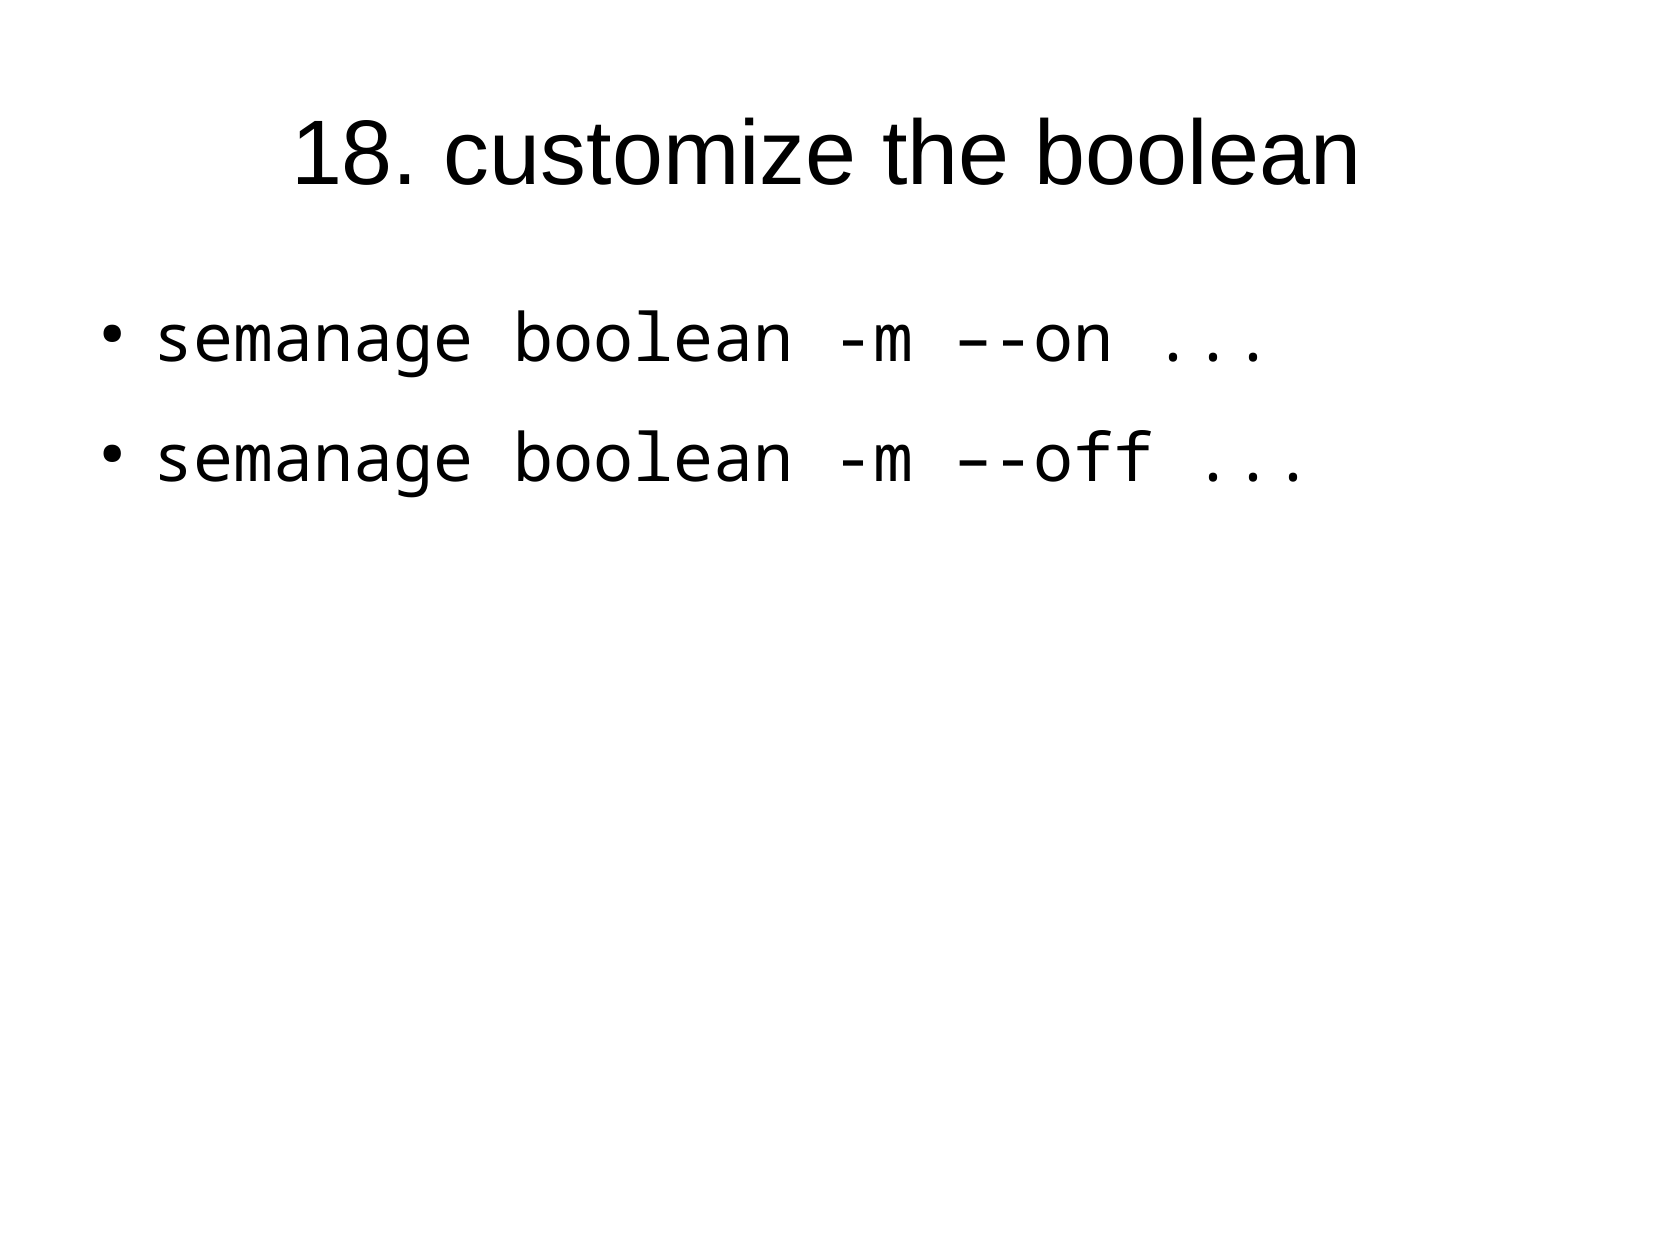

# 18. customize the boolean
semanage boolean -m –-on ...
semanage boolean -m –-off ...